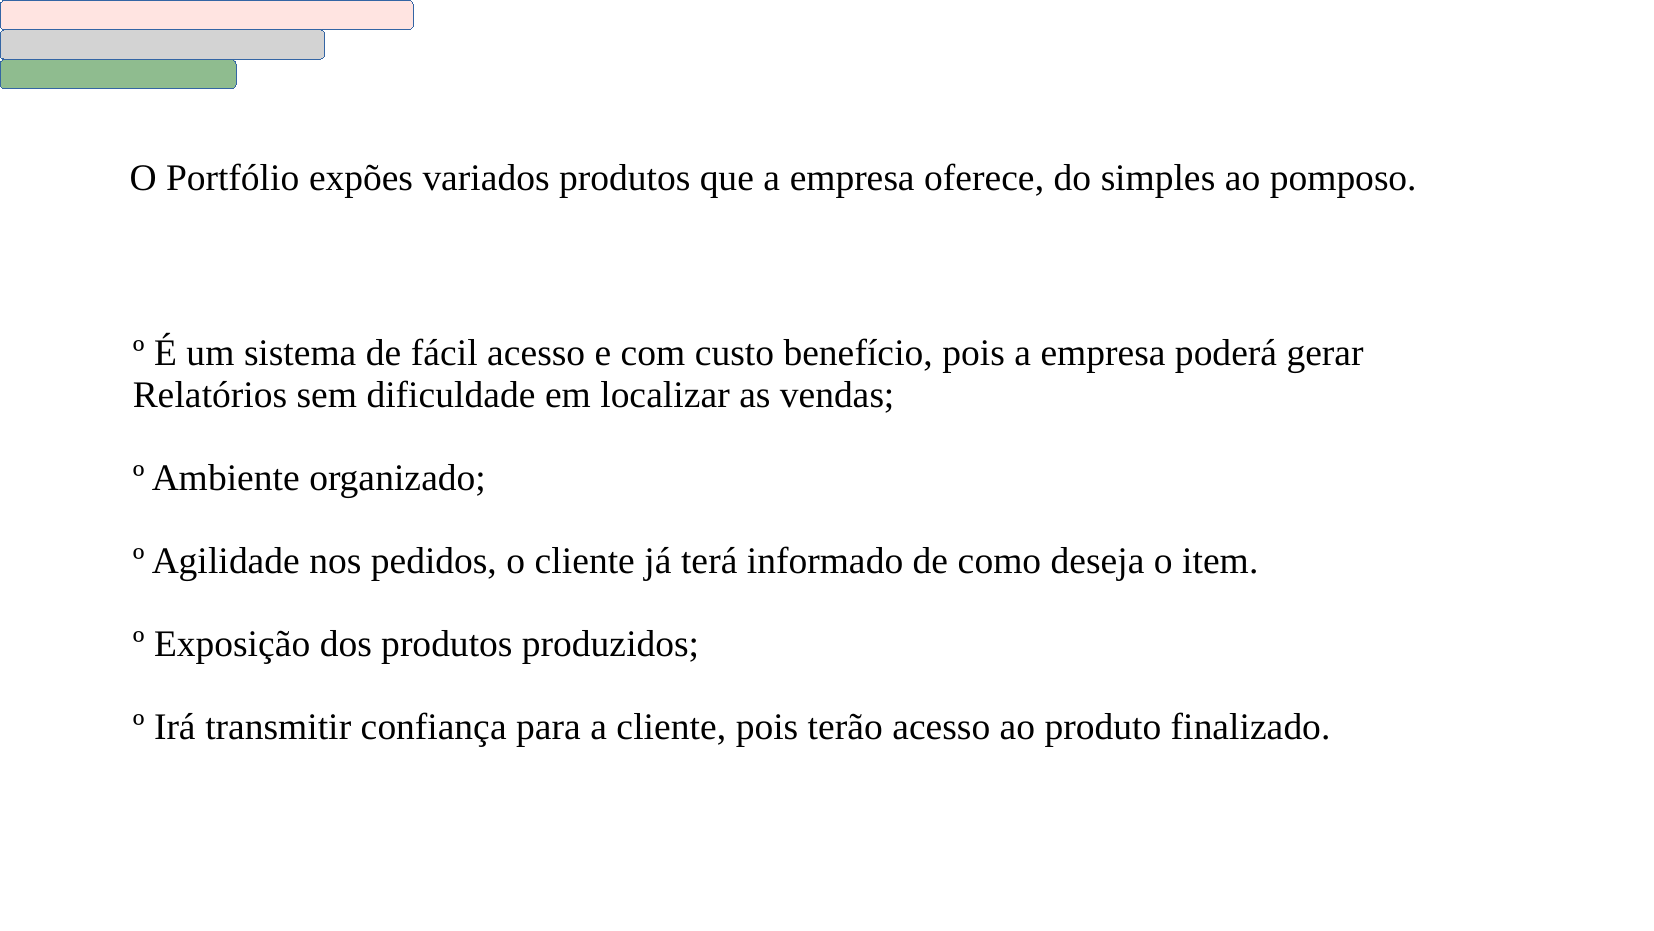

O Portfólio expões variados produtos que a empresa oferece, do simples ao pomposo.
º É um sistema de fácil acesso e com custo benefício, pois a empresa poderá gerar
Relatórios sem dificuldade em localizar as vendas;
º Ambiente organizado;
º Agilidade nos pedidos, o cliente já terá informado de como deseja o item.
º Exposição dos produtos produzidos;
º Irá transmitir confiança para a cliente, pois terão acesso ao produto finalizado.